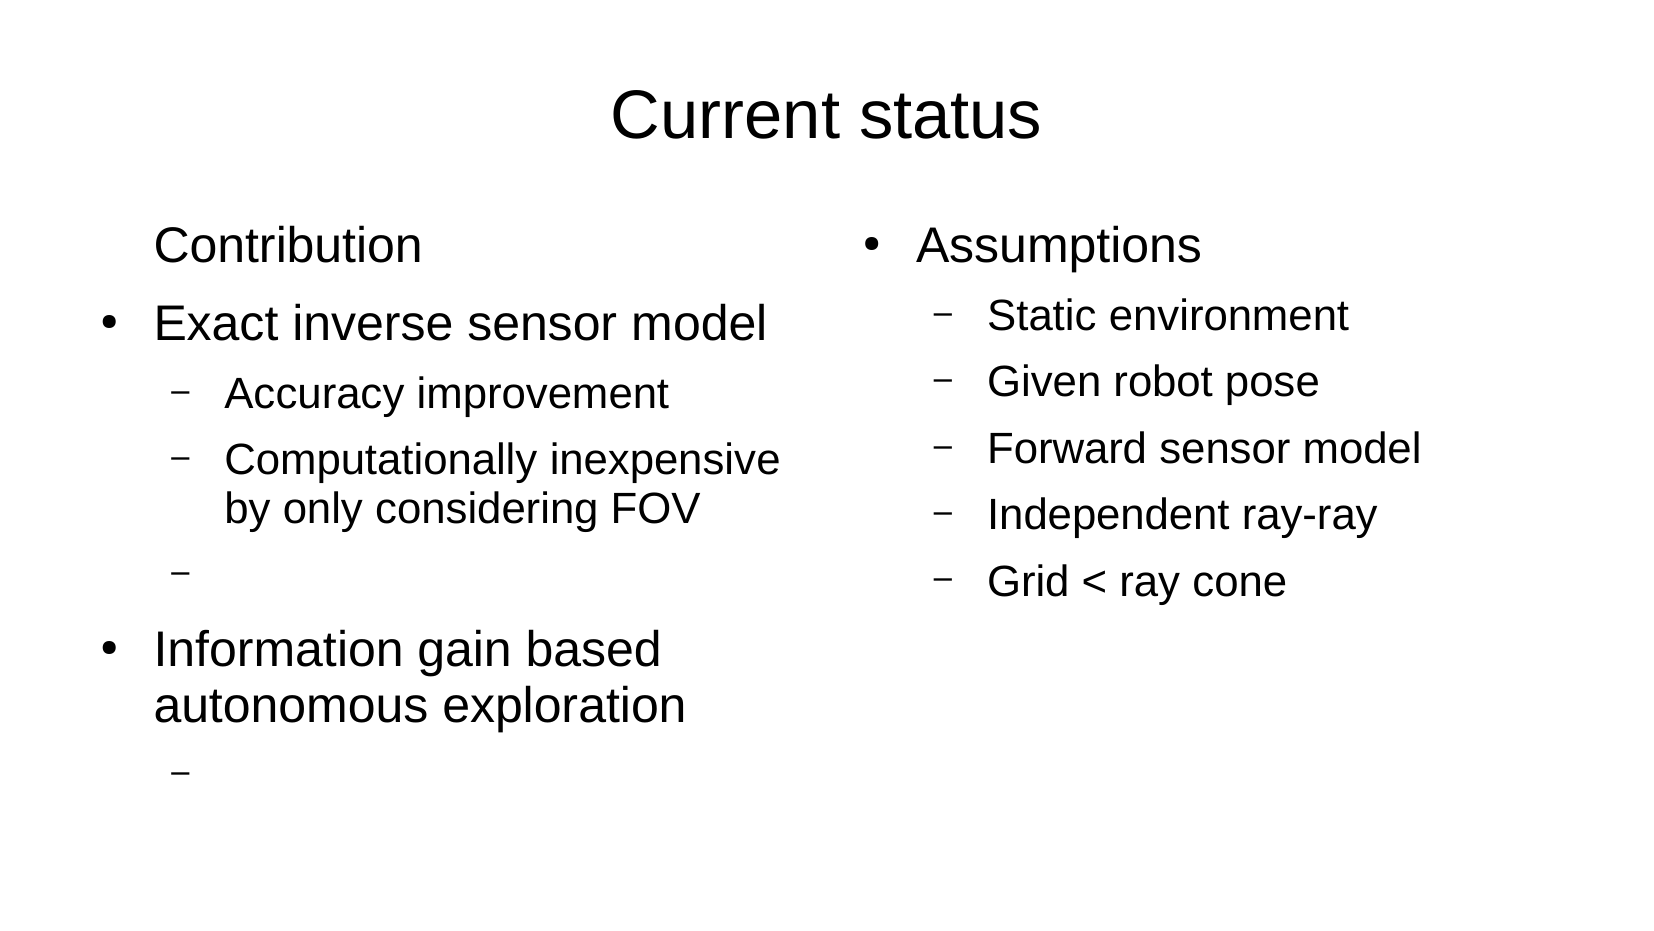

# Current status
Contribution
Exact inverse sensor model
Accuracy improvement
Computationally inexpensive by only considering FOV
Information gain based autonomous exploration
Assumptions
Static environment
Given robot pose
Forward sensor model
Independent ray-ray
Grid < ray cone